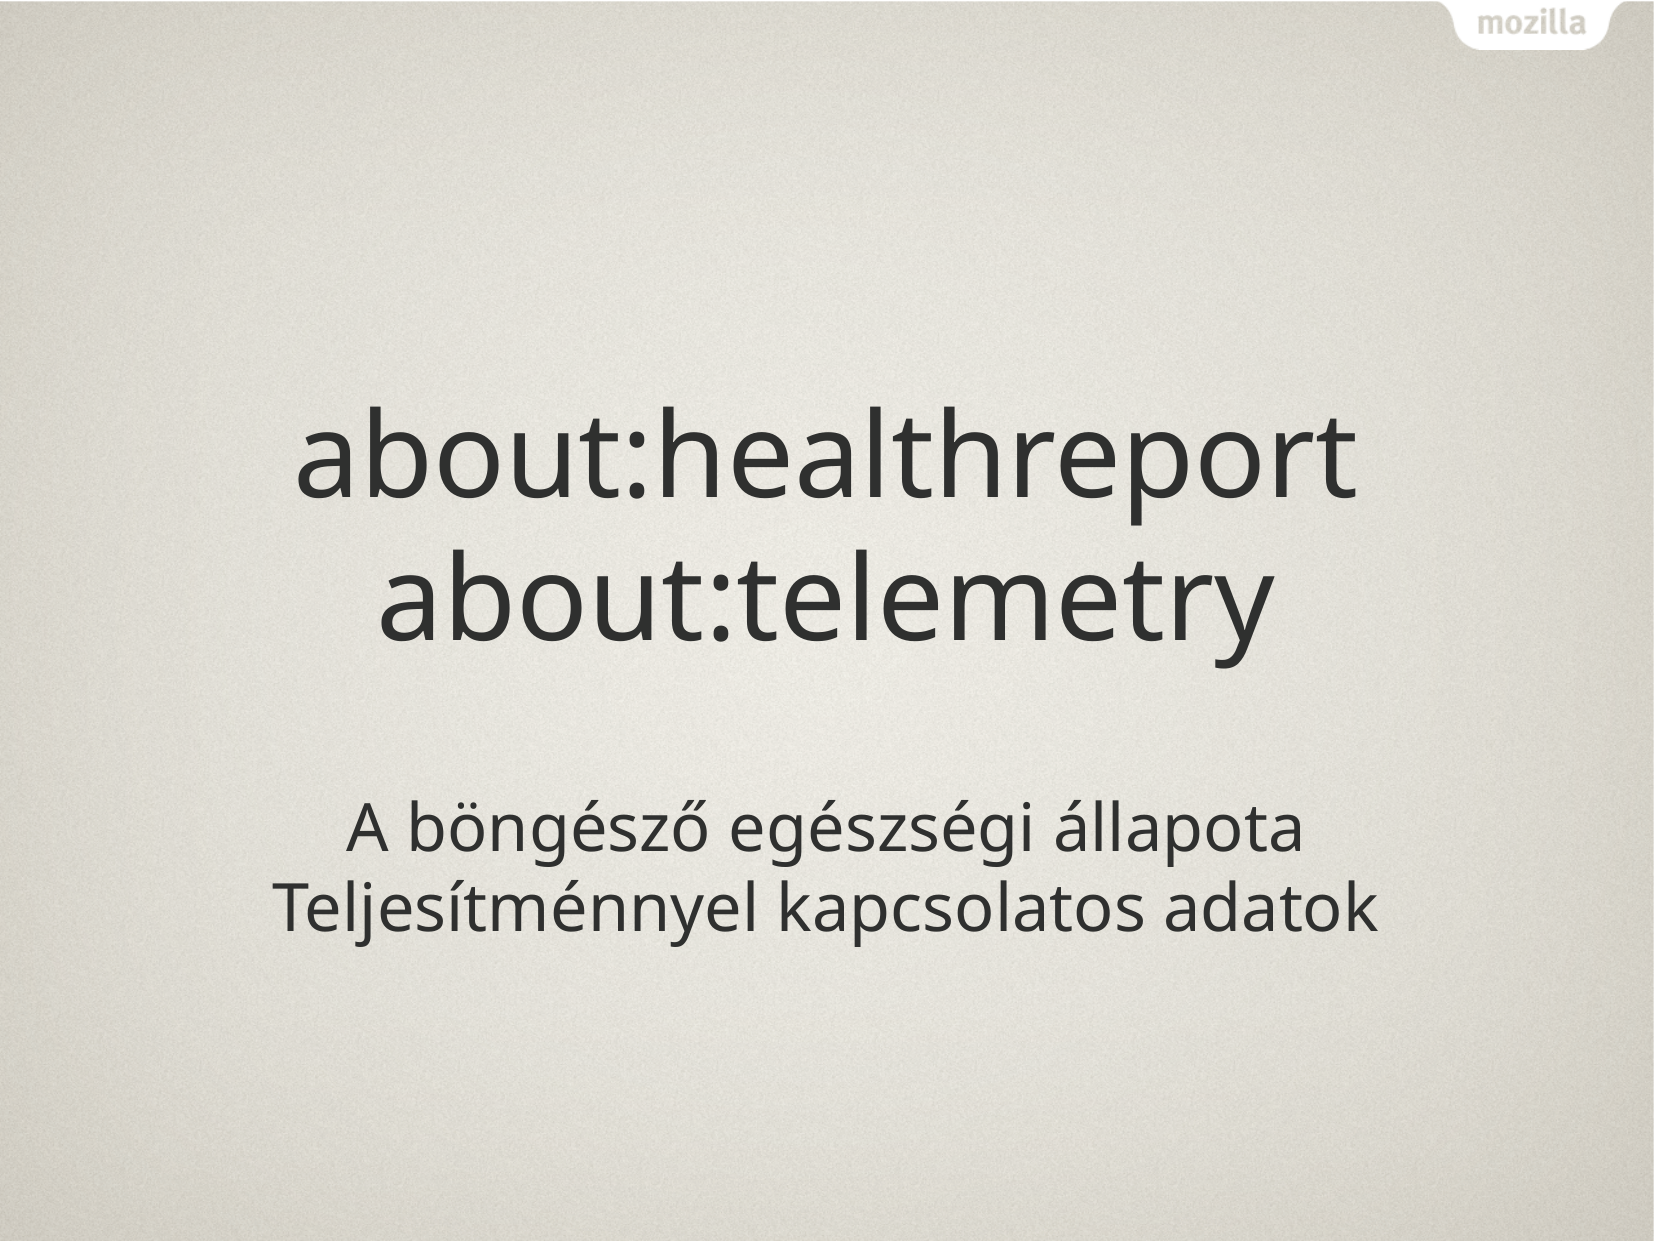

# about:healthreport about:telemetry
A böngésző egészségi állapota
Teljesítménnyel kapcsolatos adatok